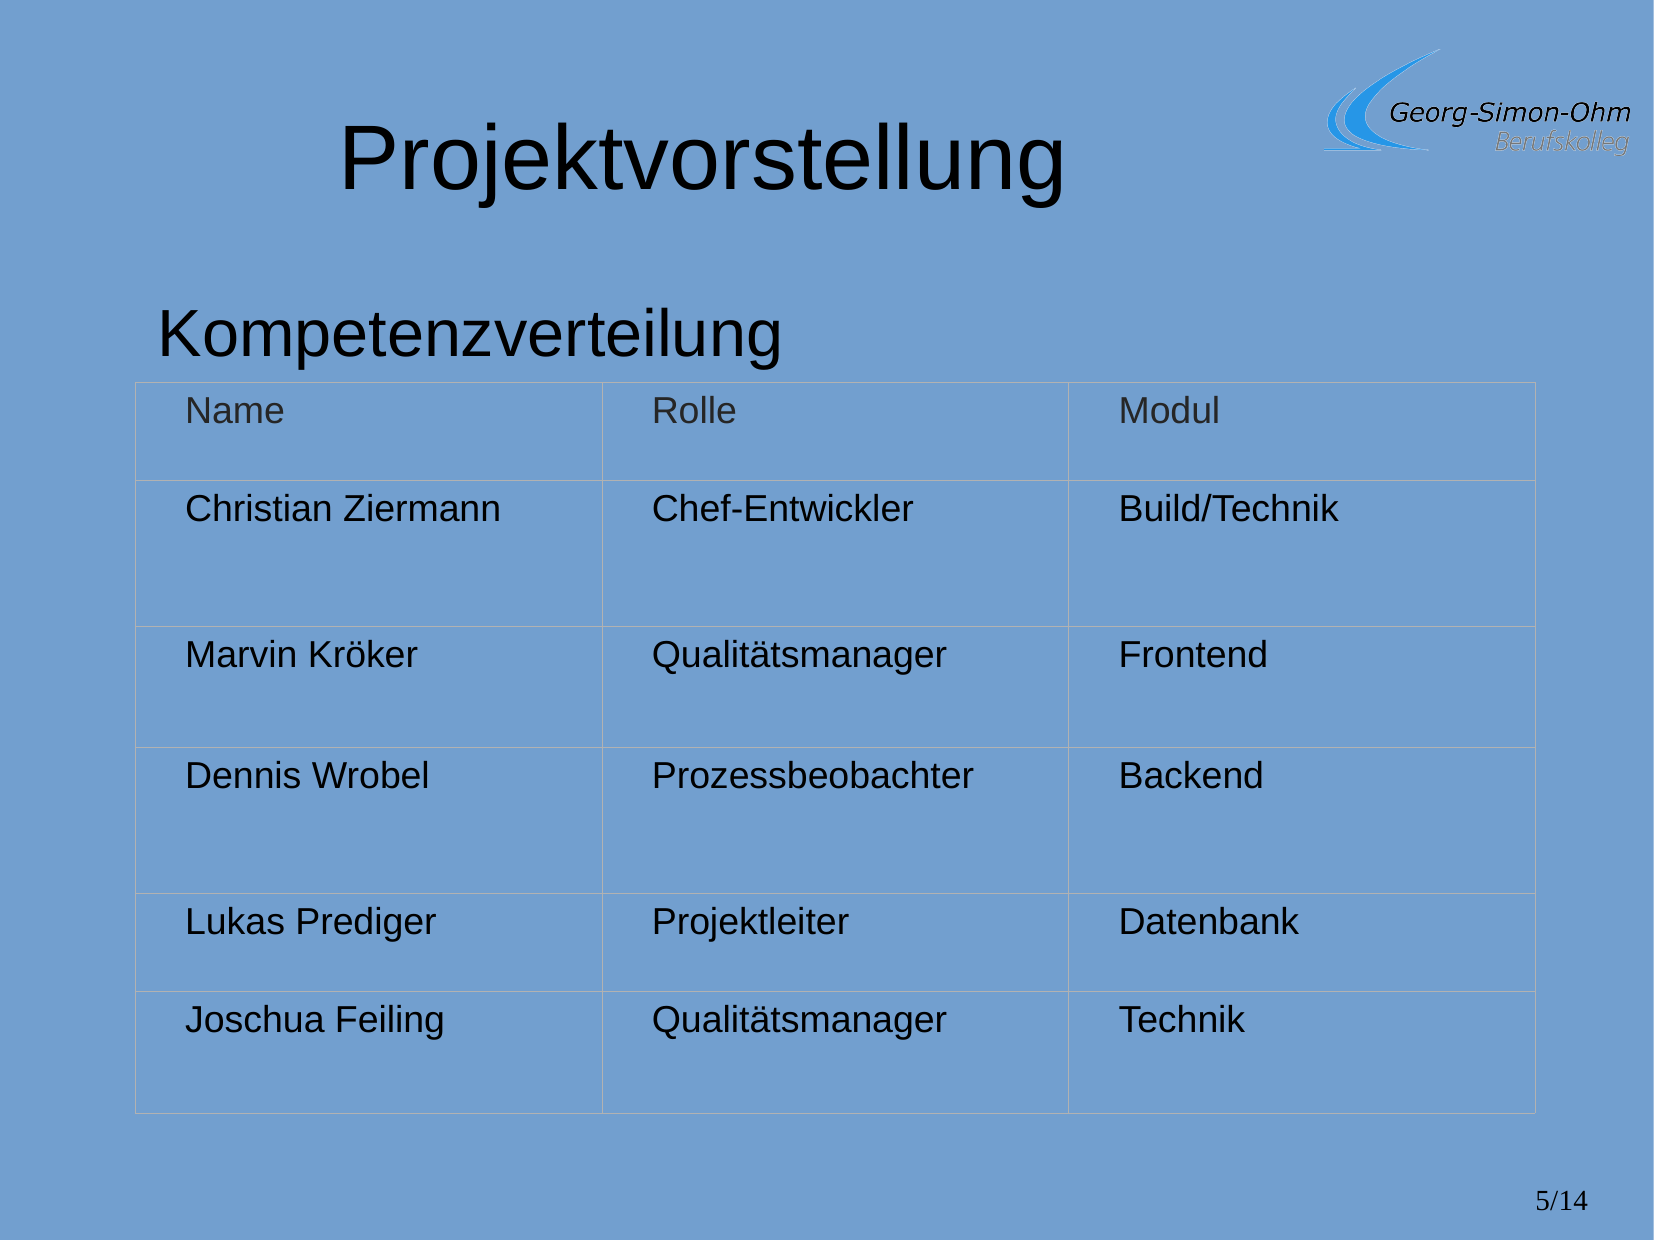

# Projektvorstellung
Kompetenzverteilung
| Name | Rolle | Modul |
| --- | --- | --- |
| Christian Ziermann | Chef-Entwickler | Build/Technik |
| Marvin Kröker | Qualitätsmanager | Frontend |
| Dennis Wrobel | Prozessbeobachter | Backend |
| Lukas Prediger | Projektleiter | Datenbank |
| Joschua Feiling | Qualitätsmanager | Technik |